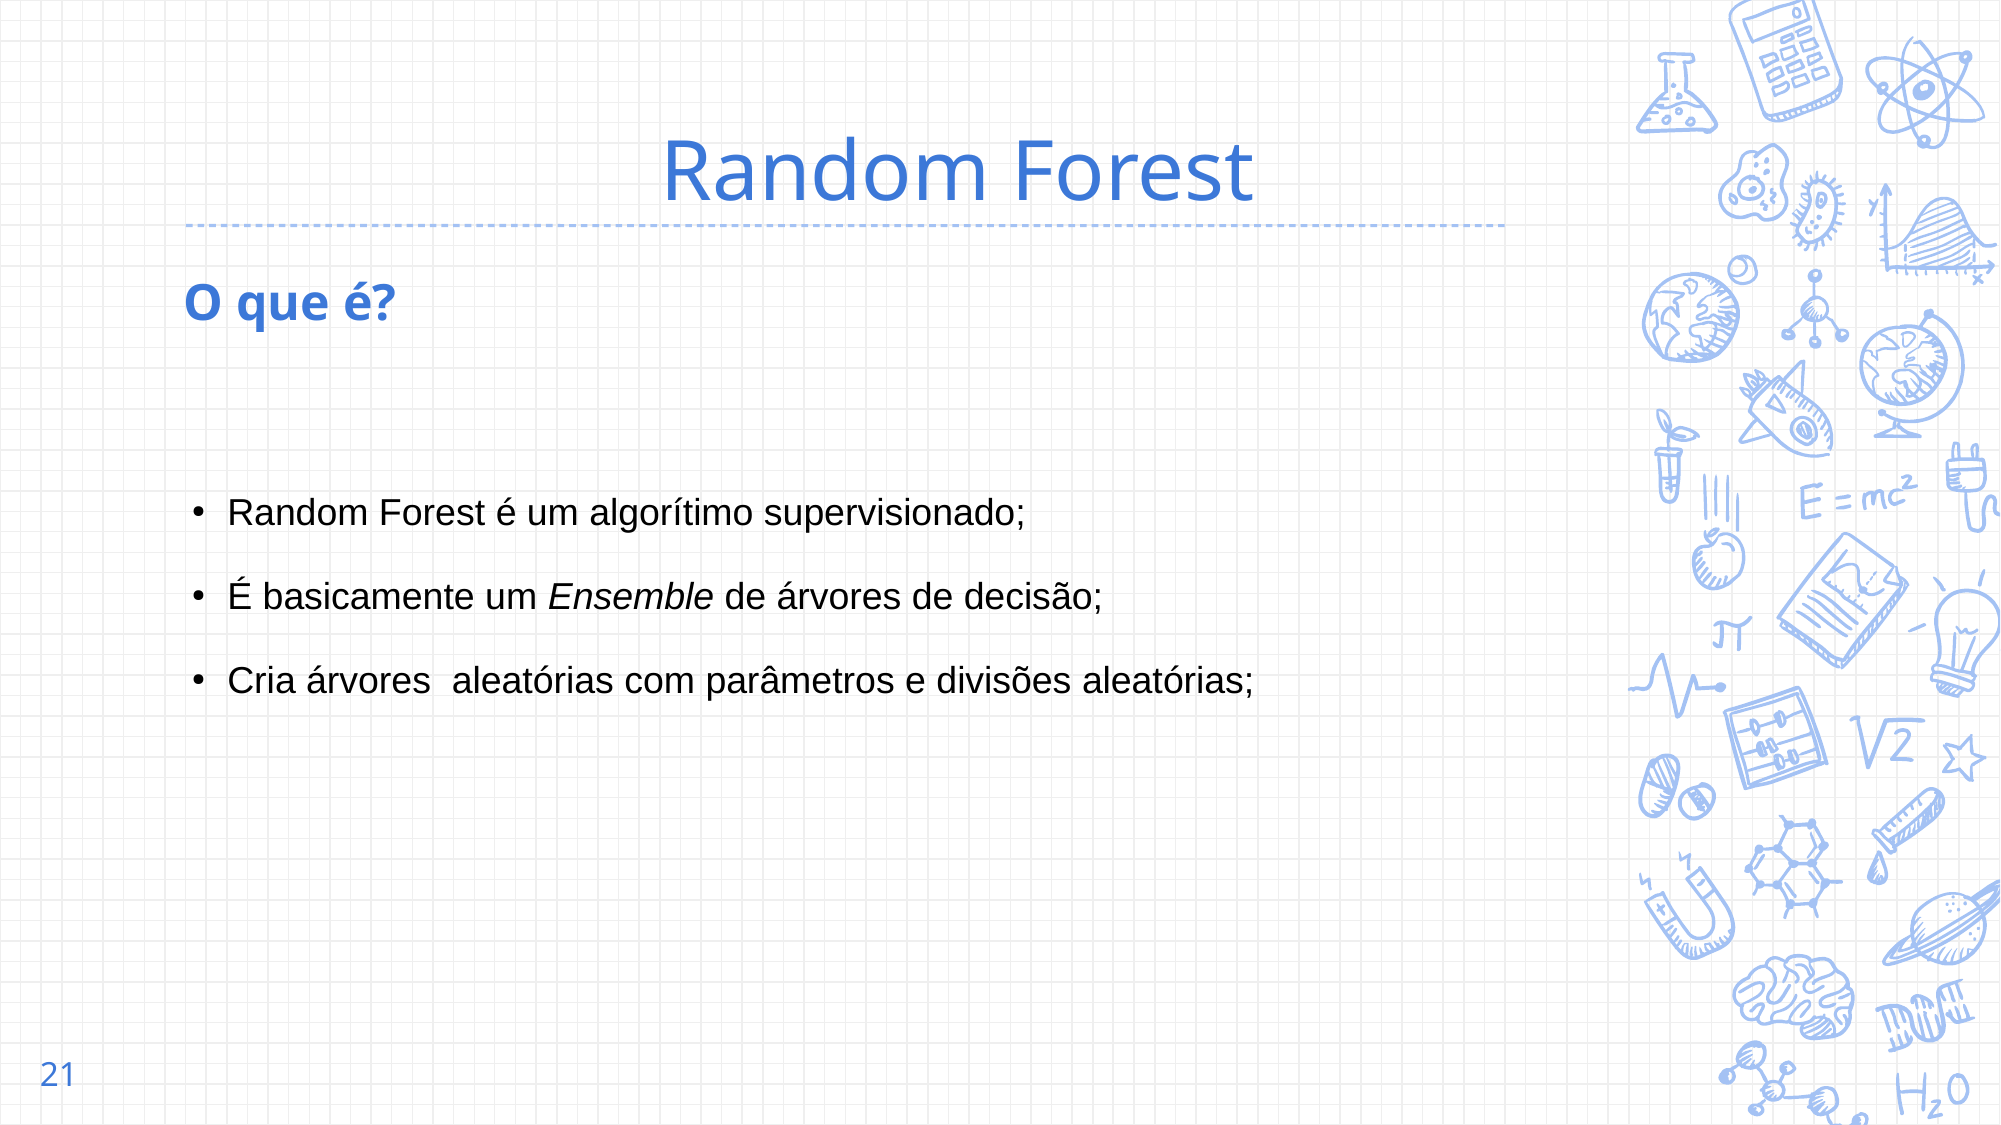

Random Forest
O que é?
Random Forest é um algorítimo supervisionado;
É basicamente um Ensemble de árvores de decisão;
Cria árvores aleatórias com parâmetros e divisões aleatórias;